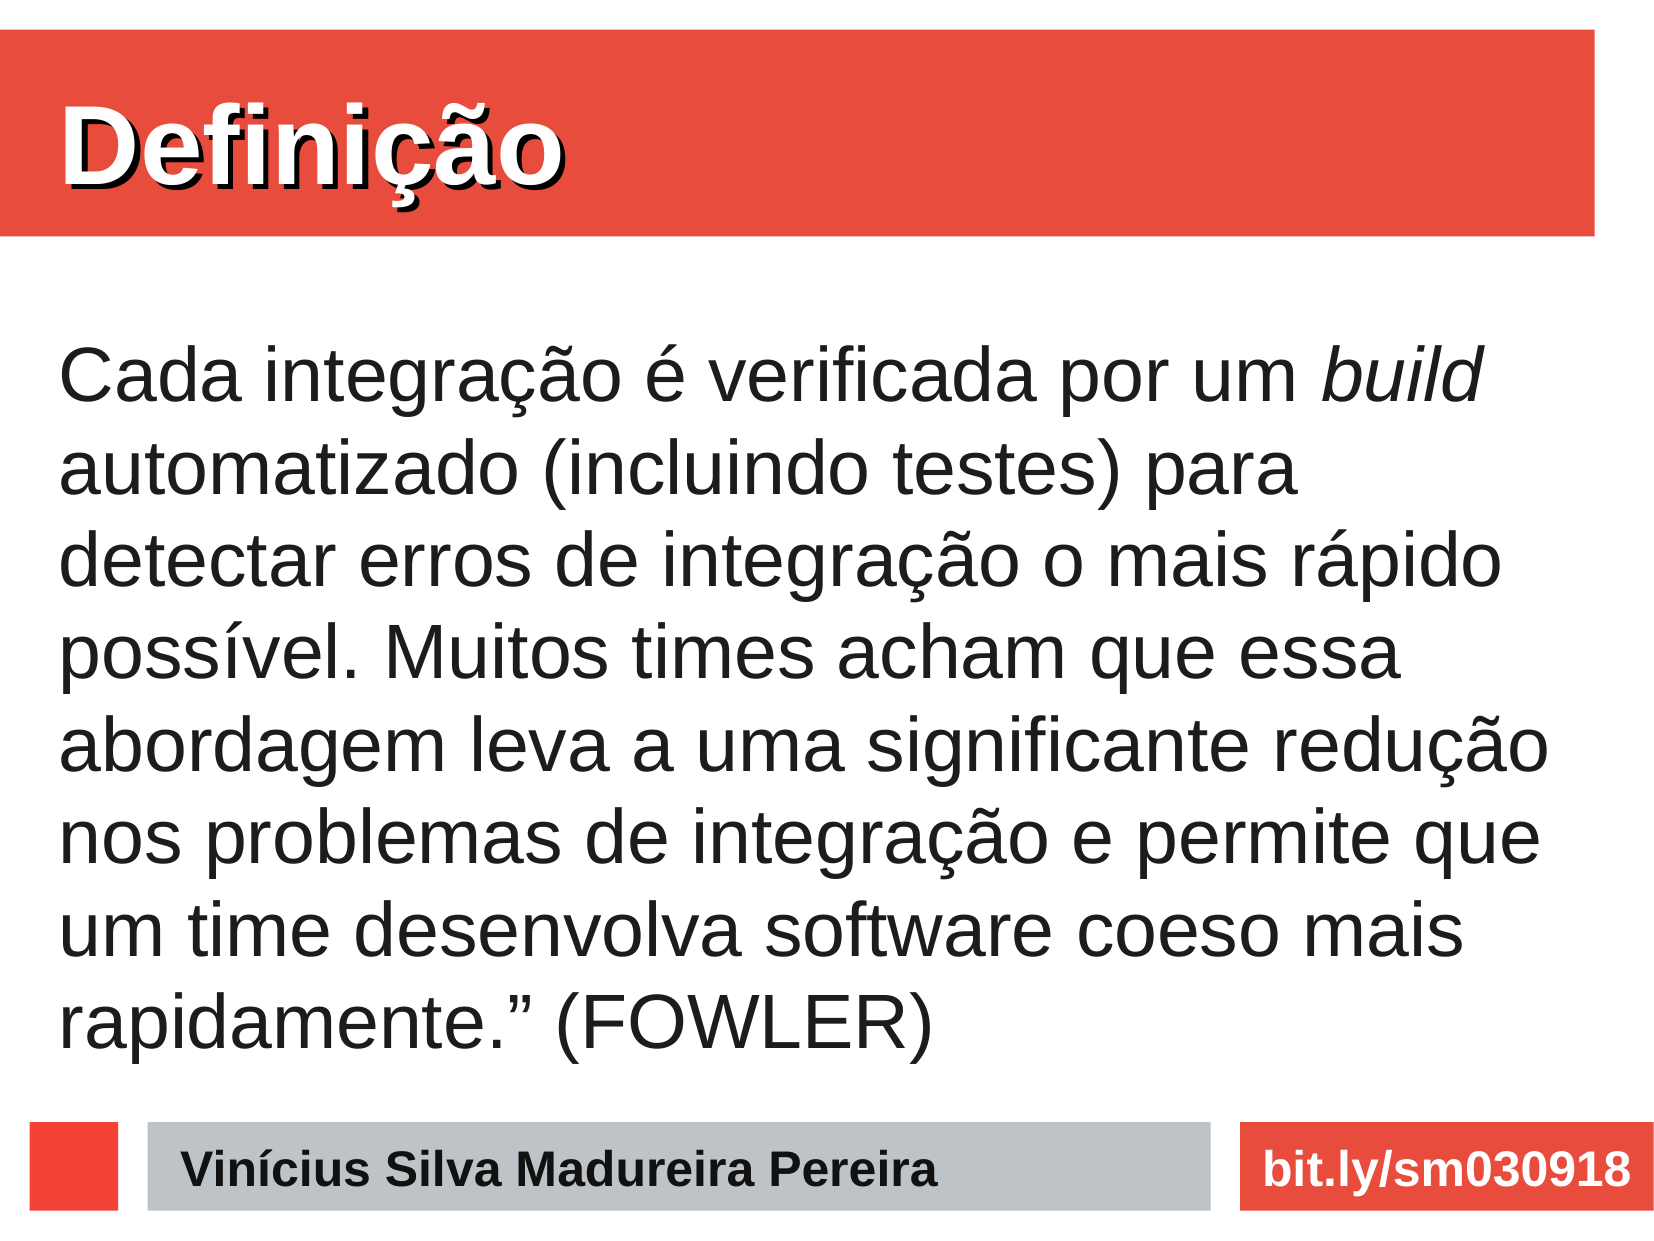

# Definição
Cada integração é verificada por um build automatizado (incluindo testes) para detectar erros de integração o mais rápido possível. Muitos times acham que essa abordagem leva a uma significante redução nos problemas de integração e permite que um time desenvolva software coeso mais rapidamente.” (FOWLER)
Vinícius Silva Madureira Pereira
bit.ly/sm030918